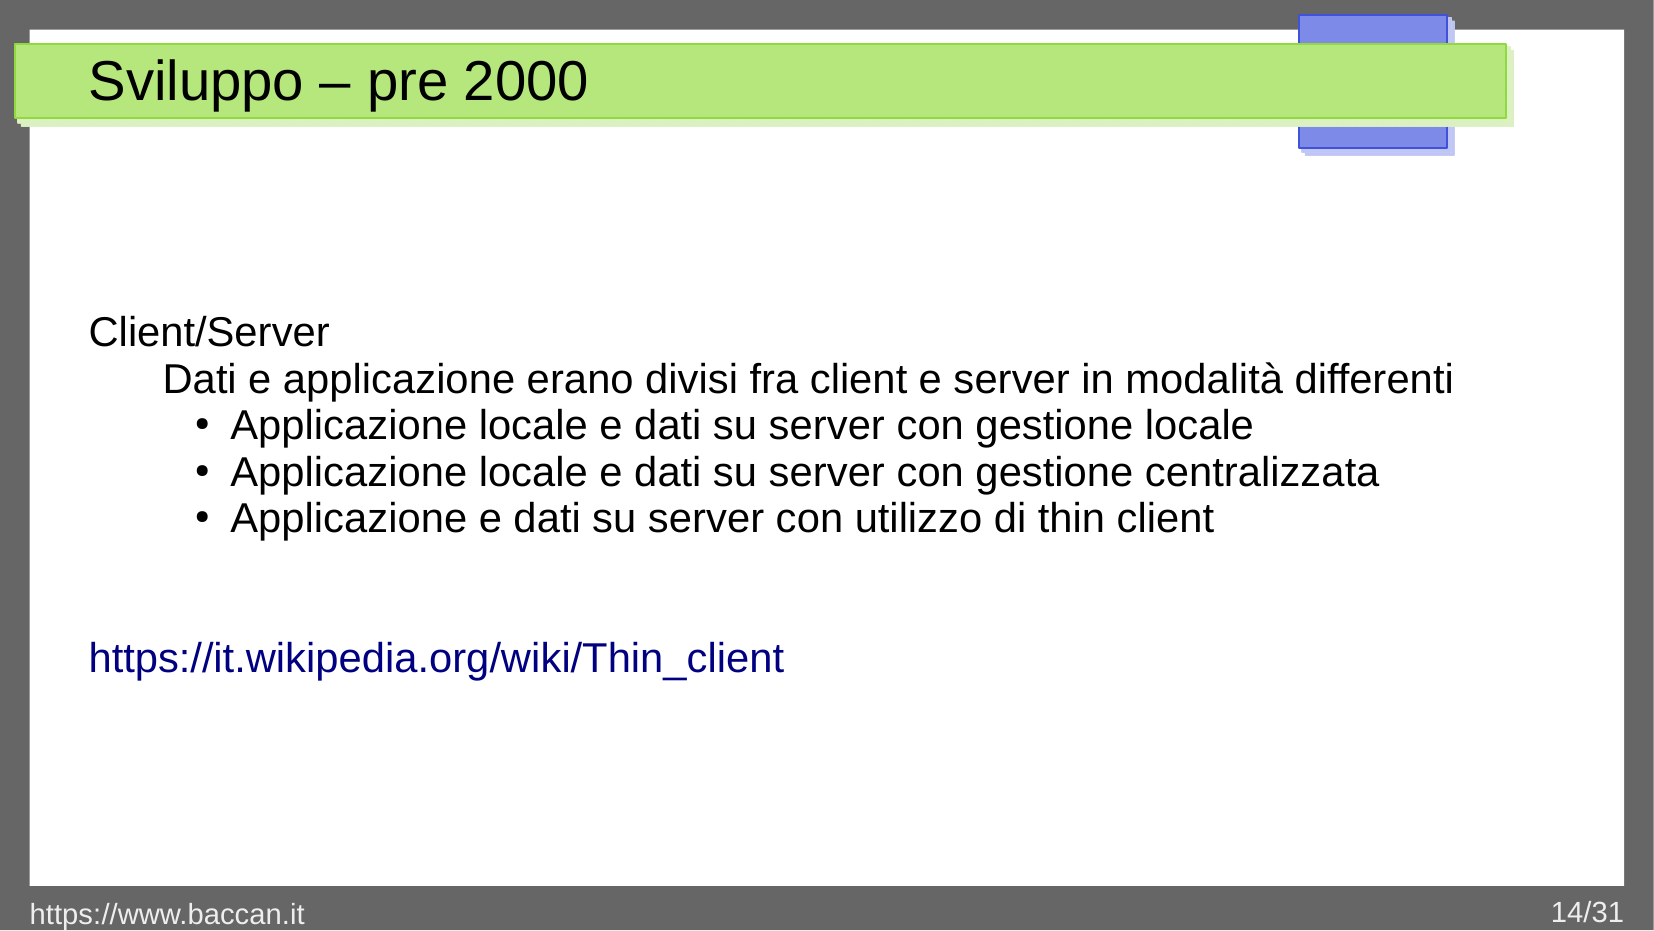

# Sviluppo – pre 2000
Client/Server
	Dati e applicazione erano divisi fra client e server in modalità differenti
Applicazione locale e dati su server con gestione locale
Applicazione locale e dati su server con gestione centralizzata
Applicazione e dati su server con utilizzo di thin client
https://it.wikipedia.org/wiki/Thin_client
14
https://www.baccan.it